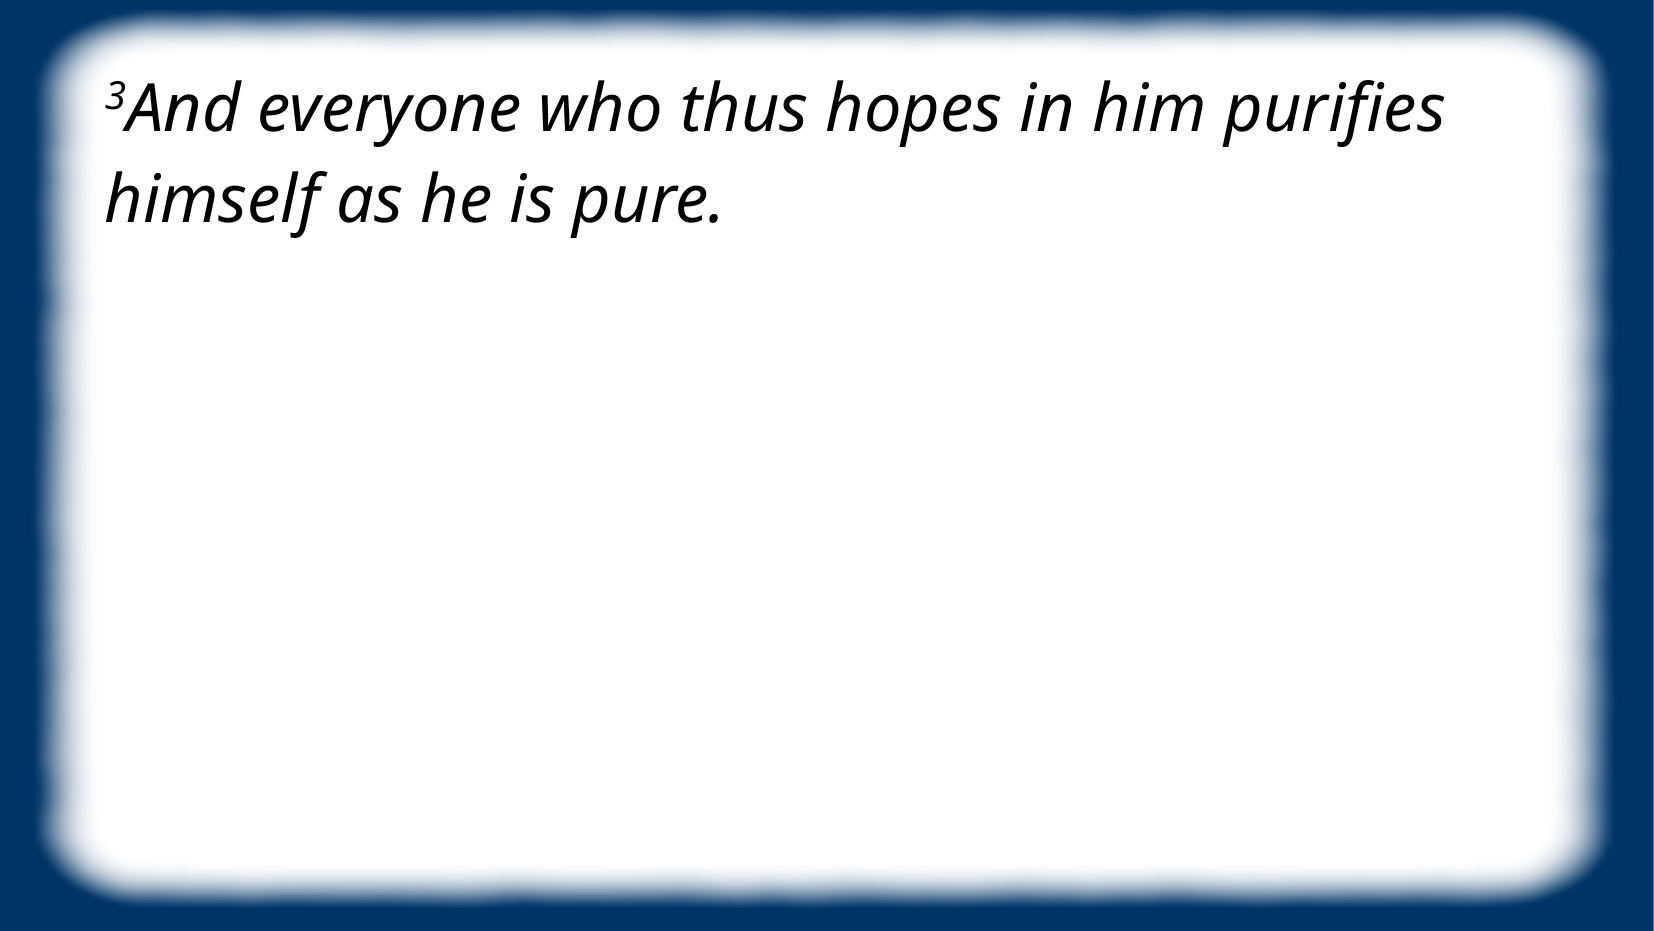

3And everyone who thus hopes in him purifies himself as he is pure.